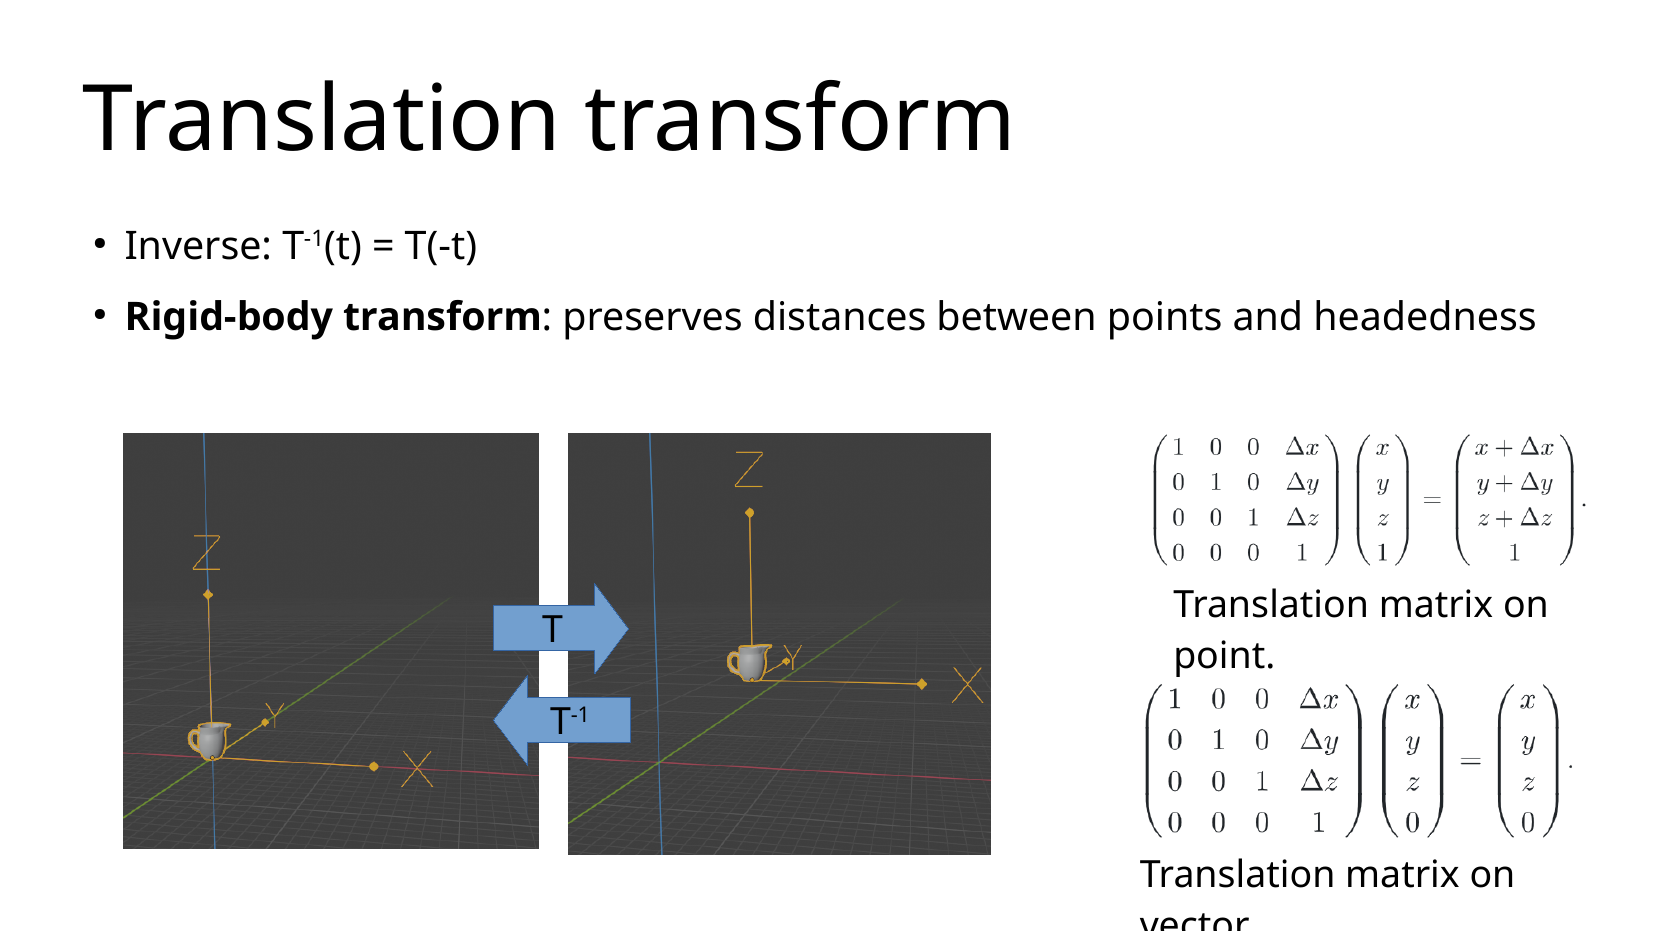

# Translation transform
Inverse: T-1(t) = T(-t)
Rigid-body transform: preserves distances between points and headedness
Translation matrix on point.
T
T-1
Translation matrix on vector.